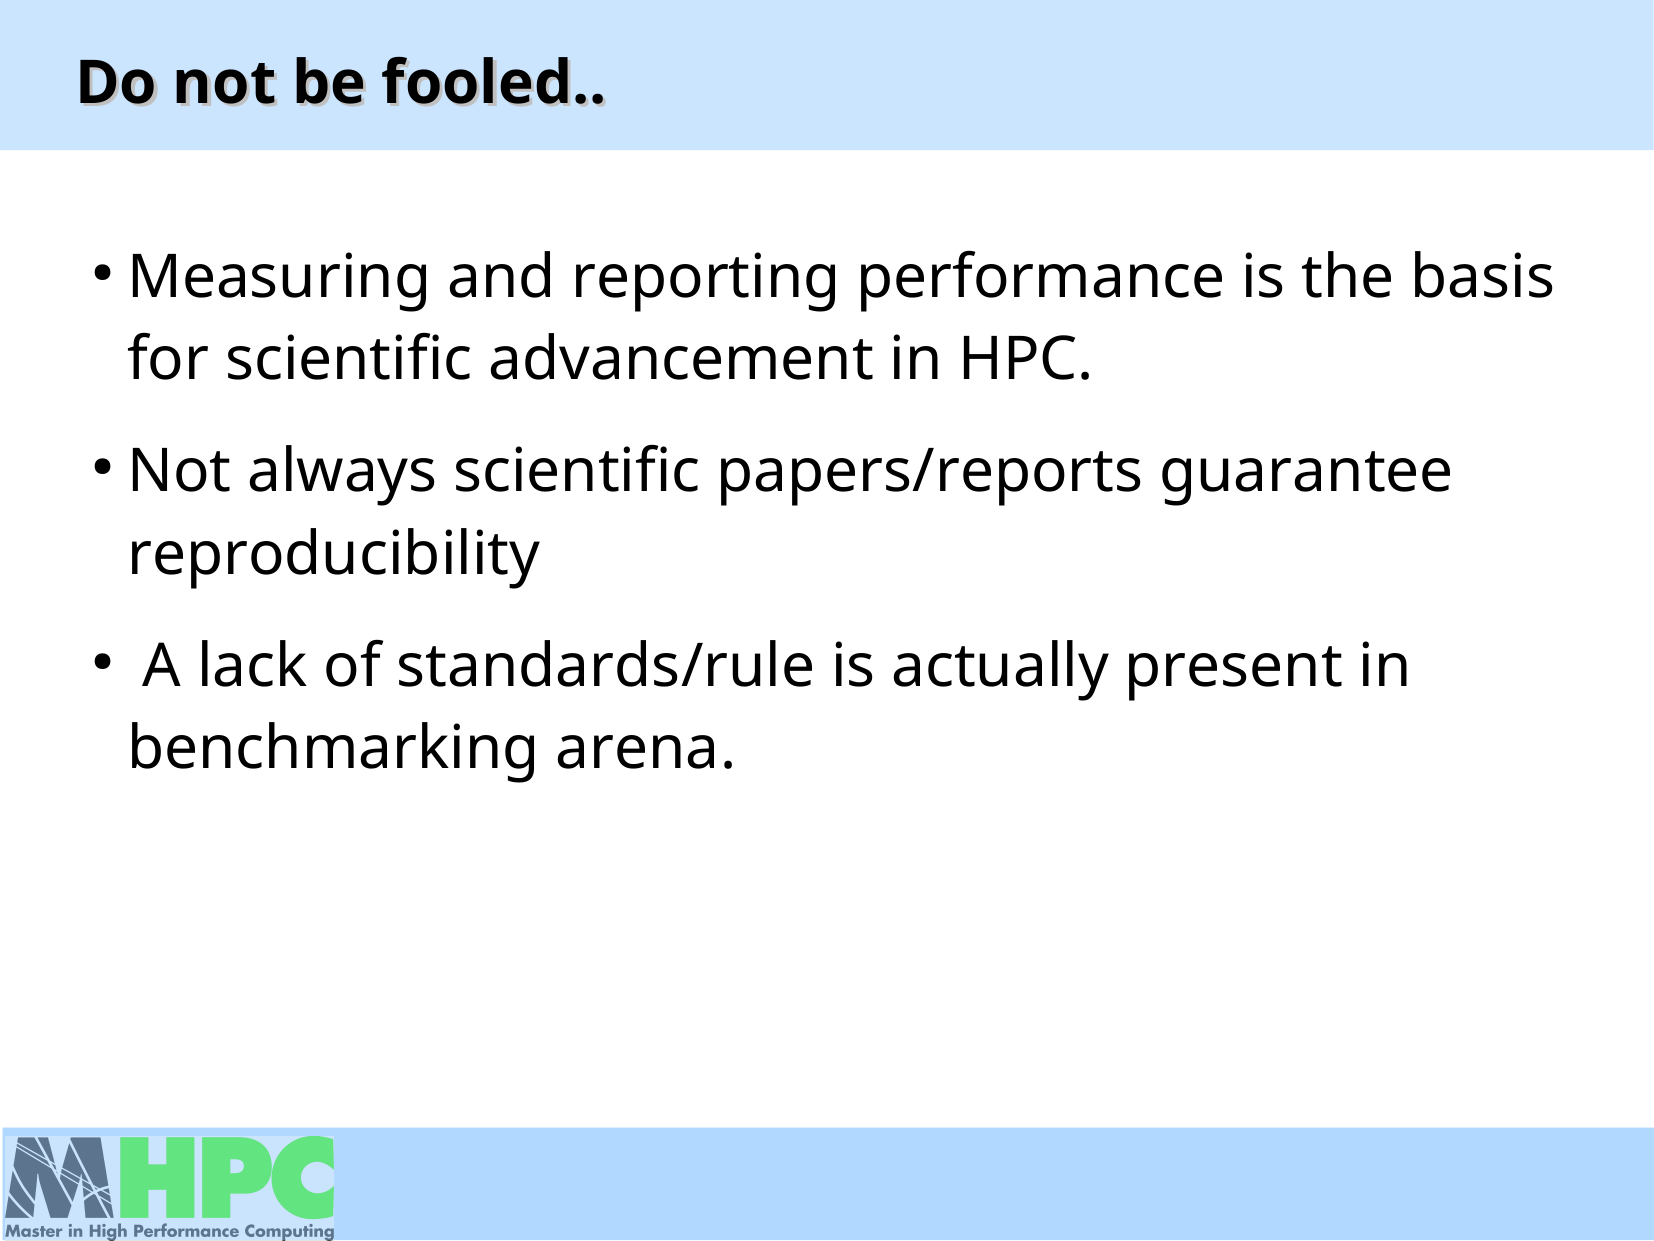

# Do not be fooled..
Measuring and reporting performance is the basis for scientific advancement in HPC.
Not always scientific papers/reports guarantee reproducibility
 A lack of standards/rule is actually present in benchmarking arena.